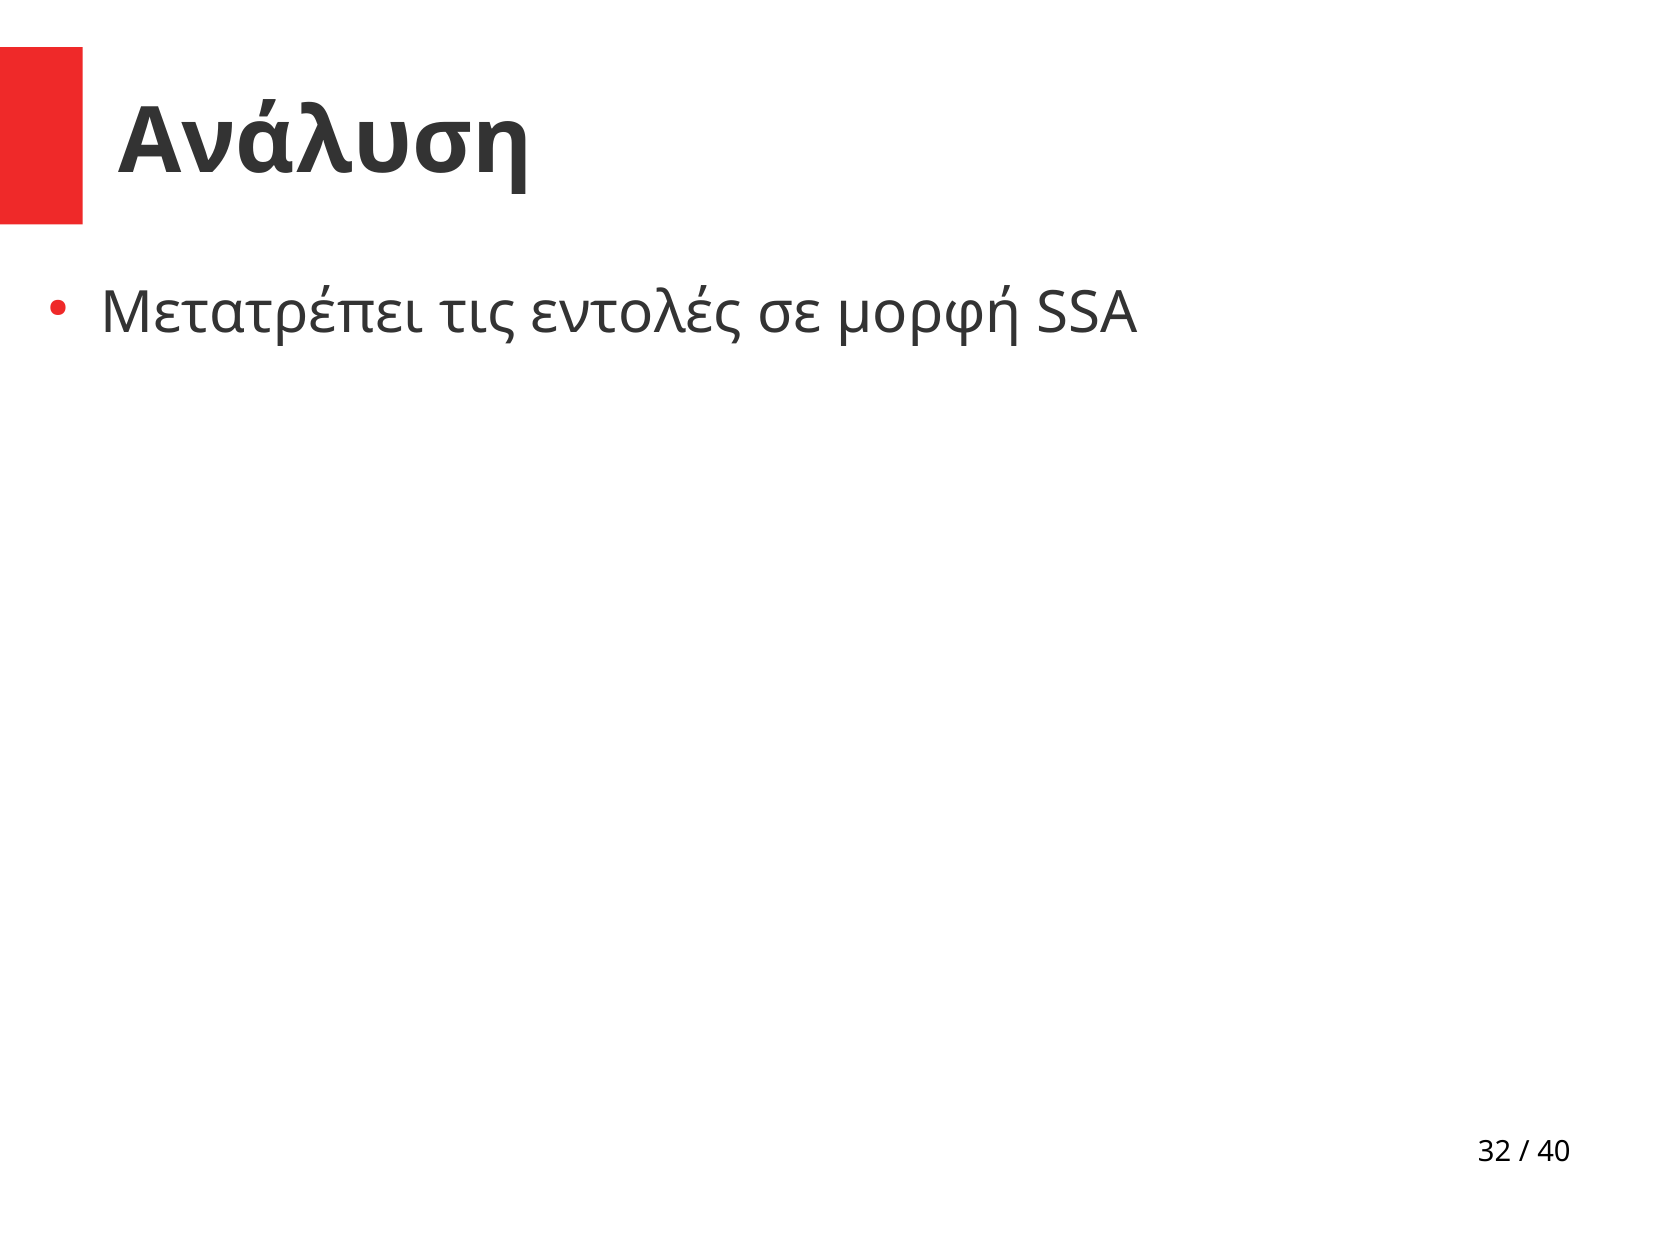

# Ανάλυση
Μετατρέπει τις εντολές σε μορφή SSA
32